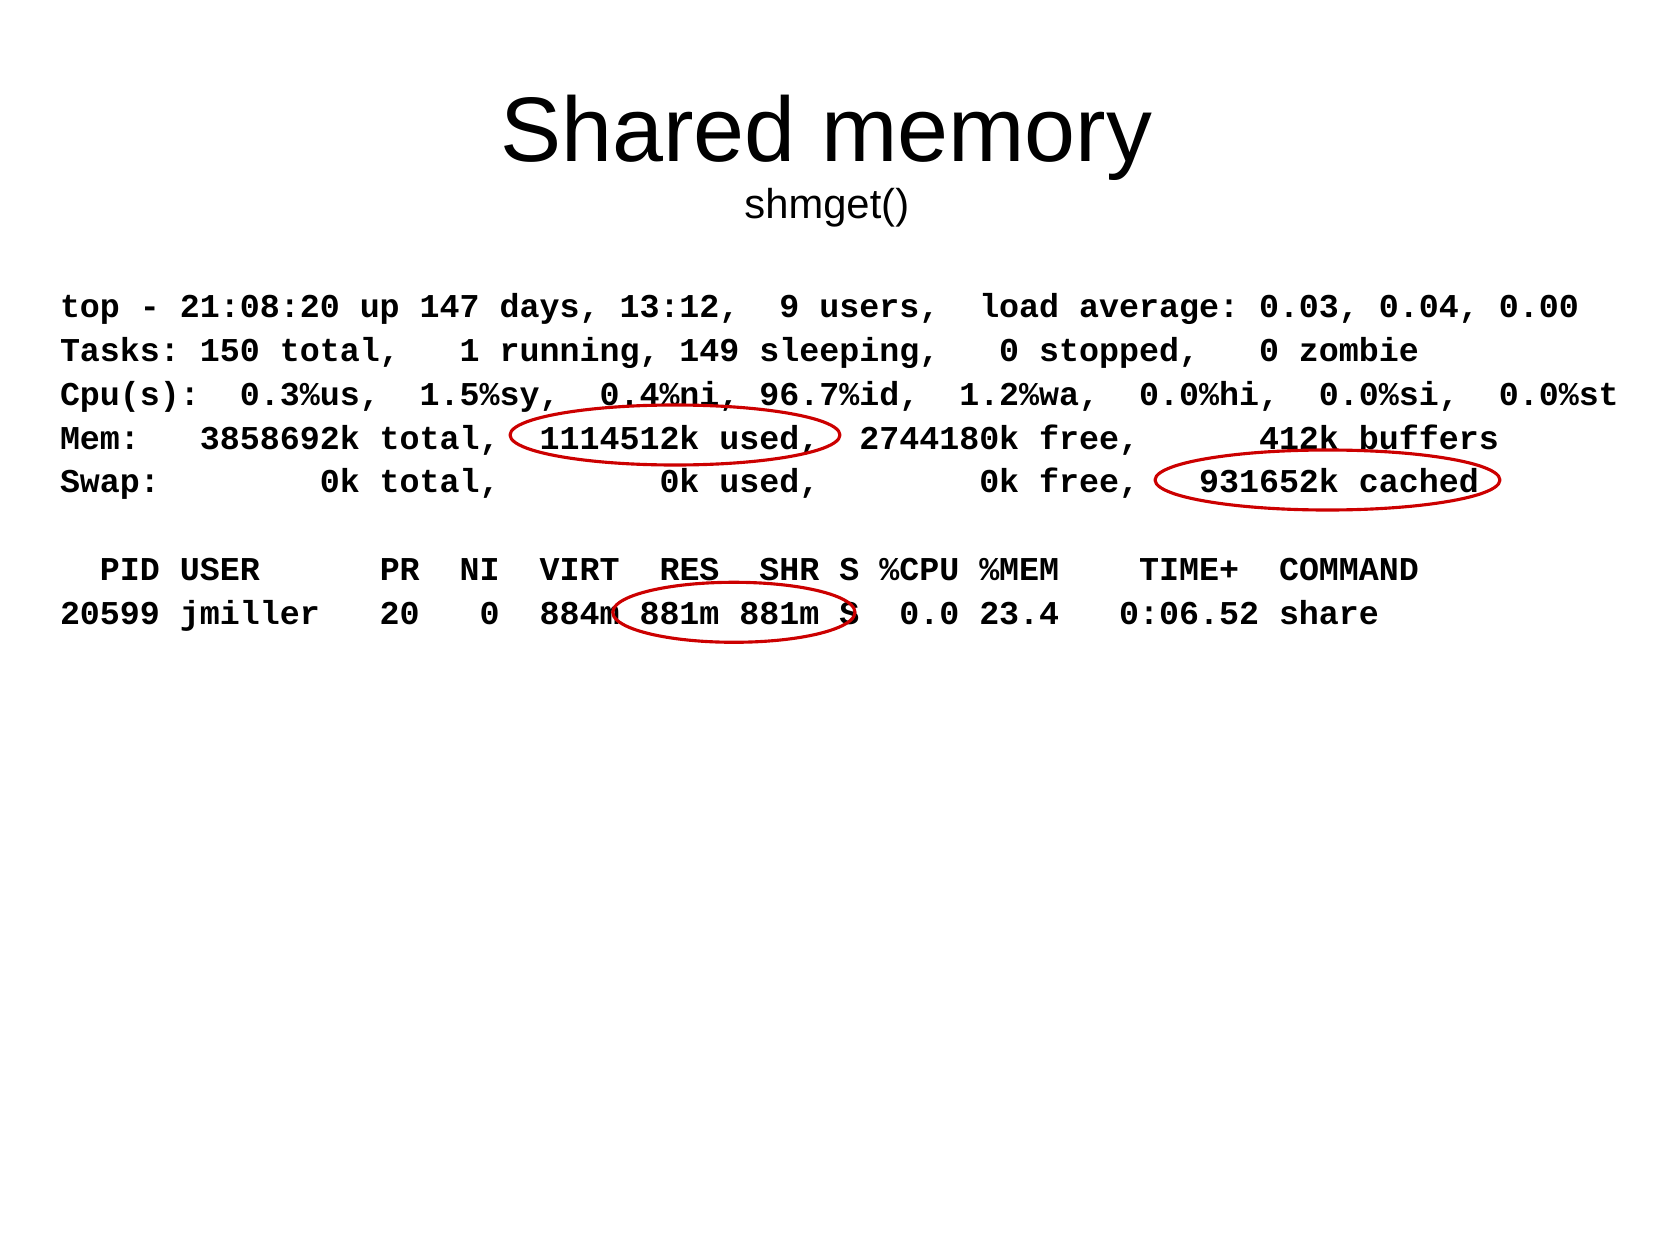

# Shared memory shmget()
top - 21:08:20 up 147 days, 13:12, 9 users, load average: 0.03, 0.04, 0.00
Tasks: 150 total, 1 running, 149 sleeping, 0 stopped, 0 zombie
Cpu(s): 0.3%us, 1.5%sy, 0.4%ni, 96.7%id, 1.2%wa, 0.0%hi, 0.0%si, 0.0%st
Mem: 3858692k total, 1114512k used, 2744180k free, 412k buffers
Swap: 0k total, 0k used, 0k free, 931652k cached
 PID USER PR NI VIRT RES SHR S %CPU %MEM TIME+ COMMAND
20599 jmiller 20 0 884m 881m 881m S 0.0 23.4 0:06.52 share